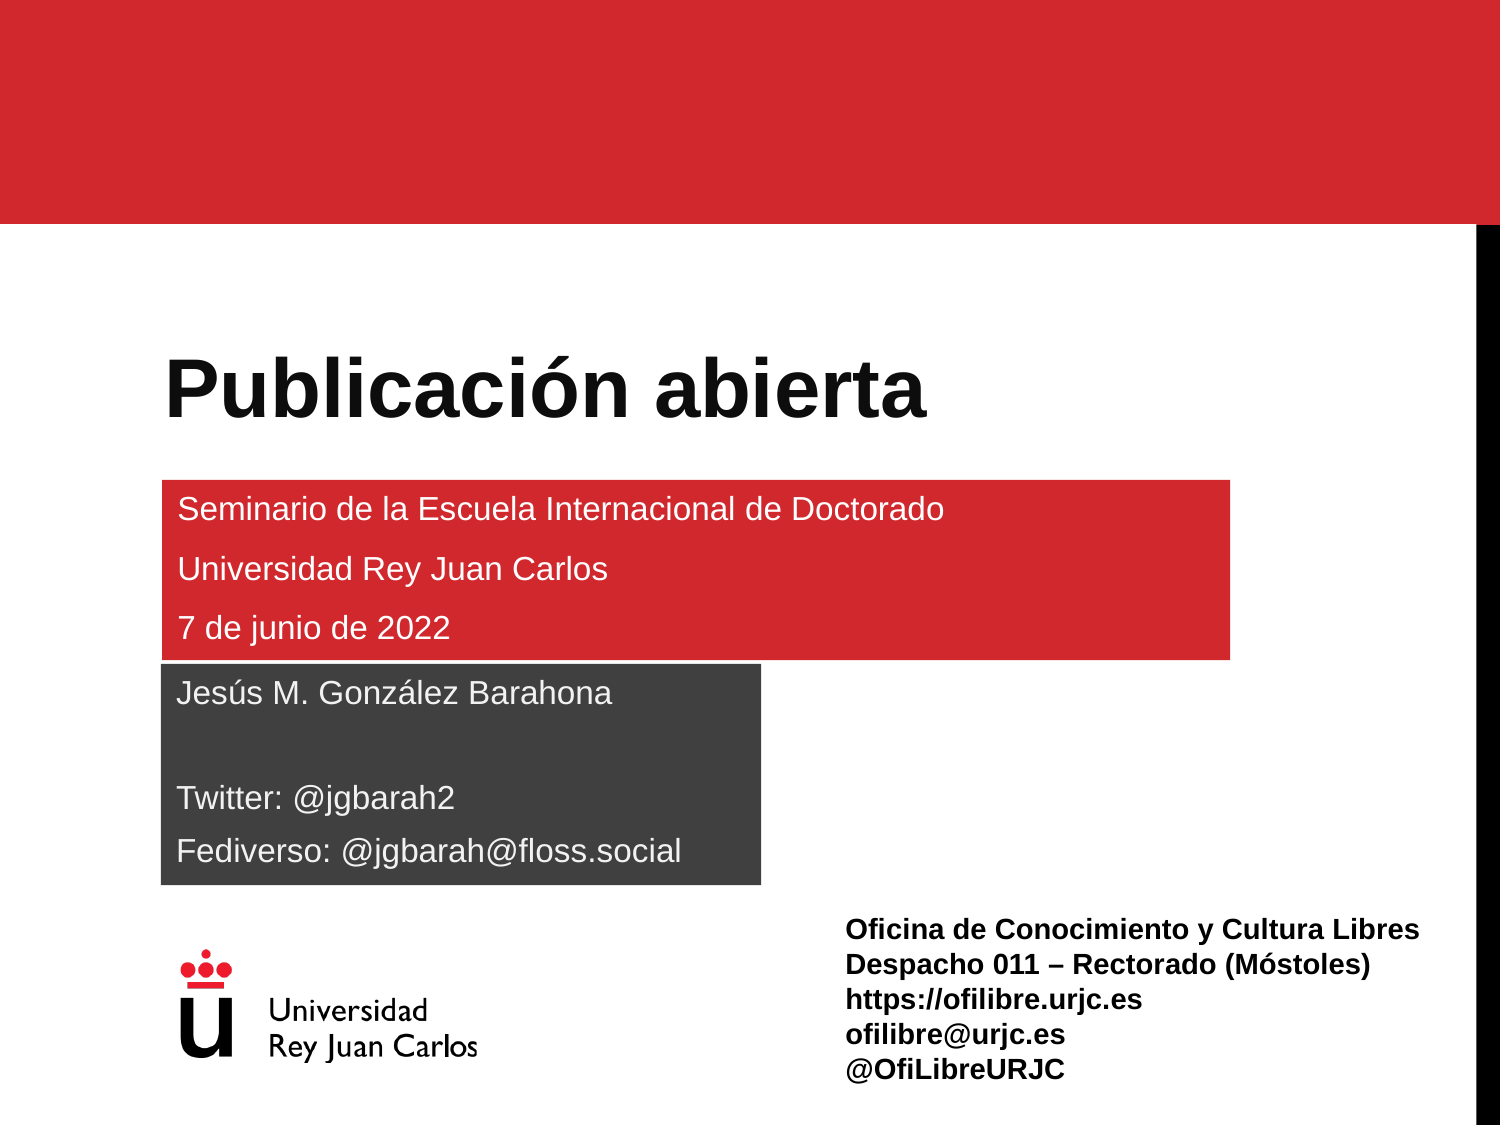

Publicación abierta
Seminario de la Escuela Internacional de Doctorado
Universidad Rey Juan Carlos
7 de junio de 2022
Jesús M. González Barahona
Twitter: @jgbarah2
Fediverso: @jgbarah@floss.social
Oficina de Conocimiento y Cultura Libres
Despacho 011 – Rectorado (Móstoles)
https://ofilibre.urjc.es
ofilibre@urjc.es
@OfiLibreURJC